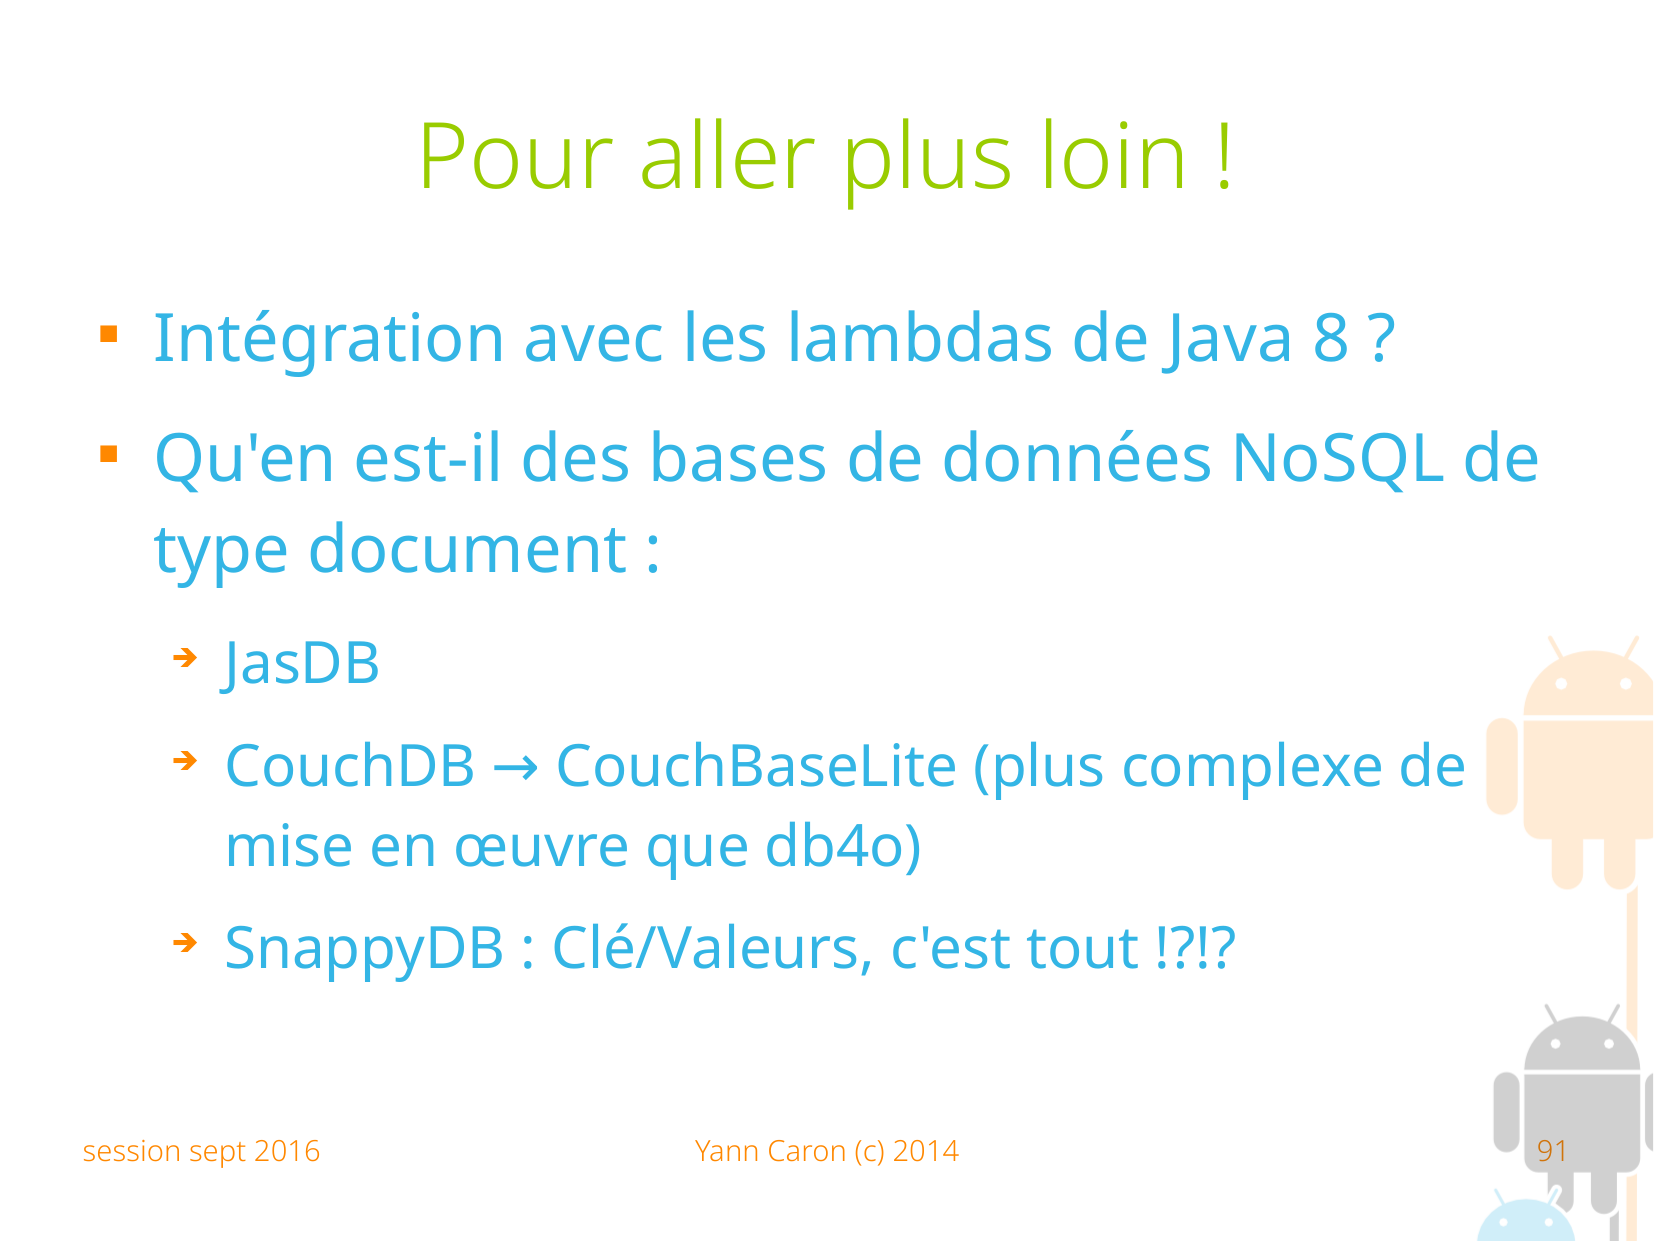

# Pour aller plus loin !
Intégration avec les lambdas de Java 8 ?
Qu'en est-il des bases de données NoSQL de type document :
JasDB
CouchDB → CouchBaseLite (plus complexe de mise en œuvre que db4o)
SnappyDB : Clé/Valeurs, c'est tout !?!?
session sept 2016
Yann Caron (c) 2014
91